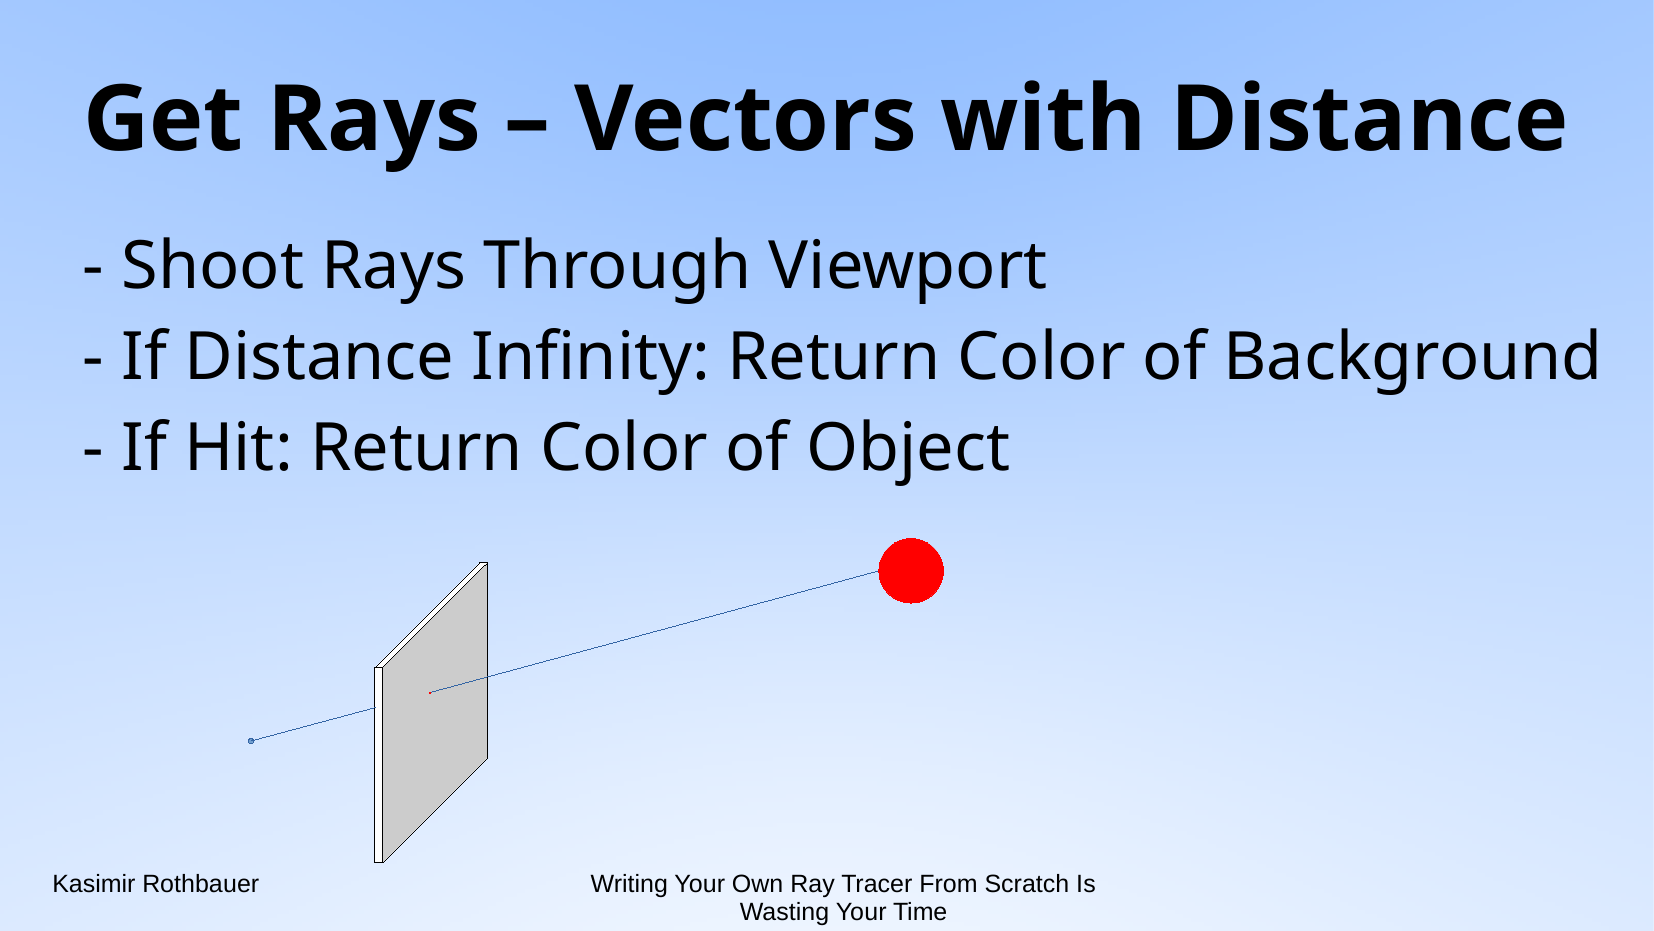

Get Rays – Vectors with Distance
# - Shoot Rays Through Viewport
- If Distance Infinity: Return Color of Background
- If Hit: Return Color of Object
Kasimir Rothbauer
Writing Your Own Ray Tracer From Scratch Is Wasting Your Time